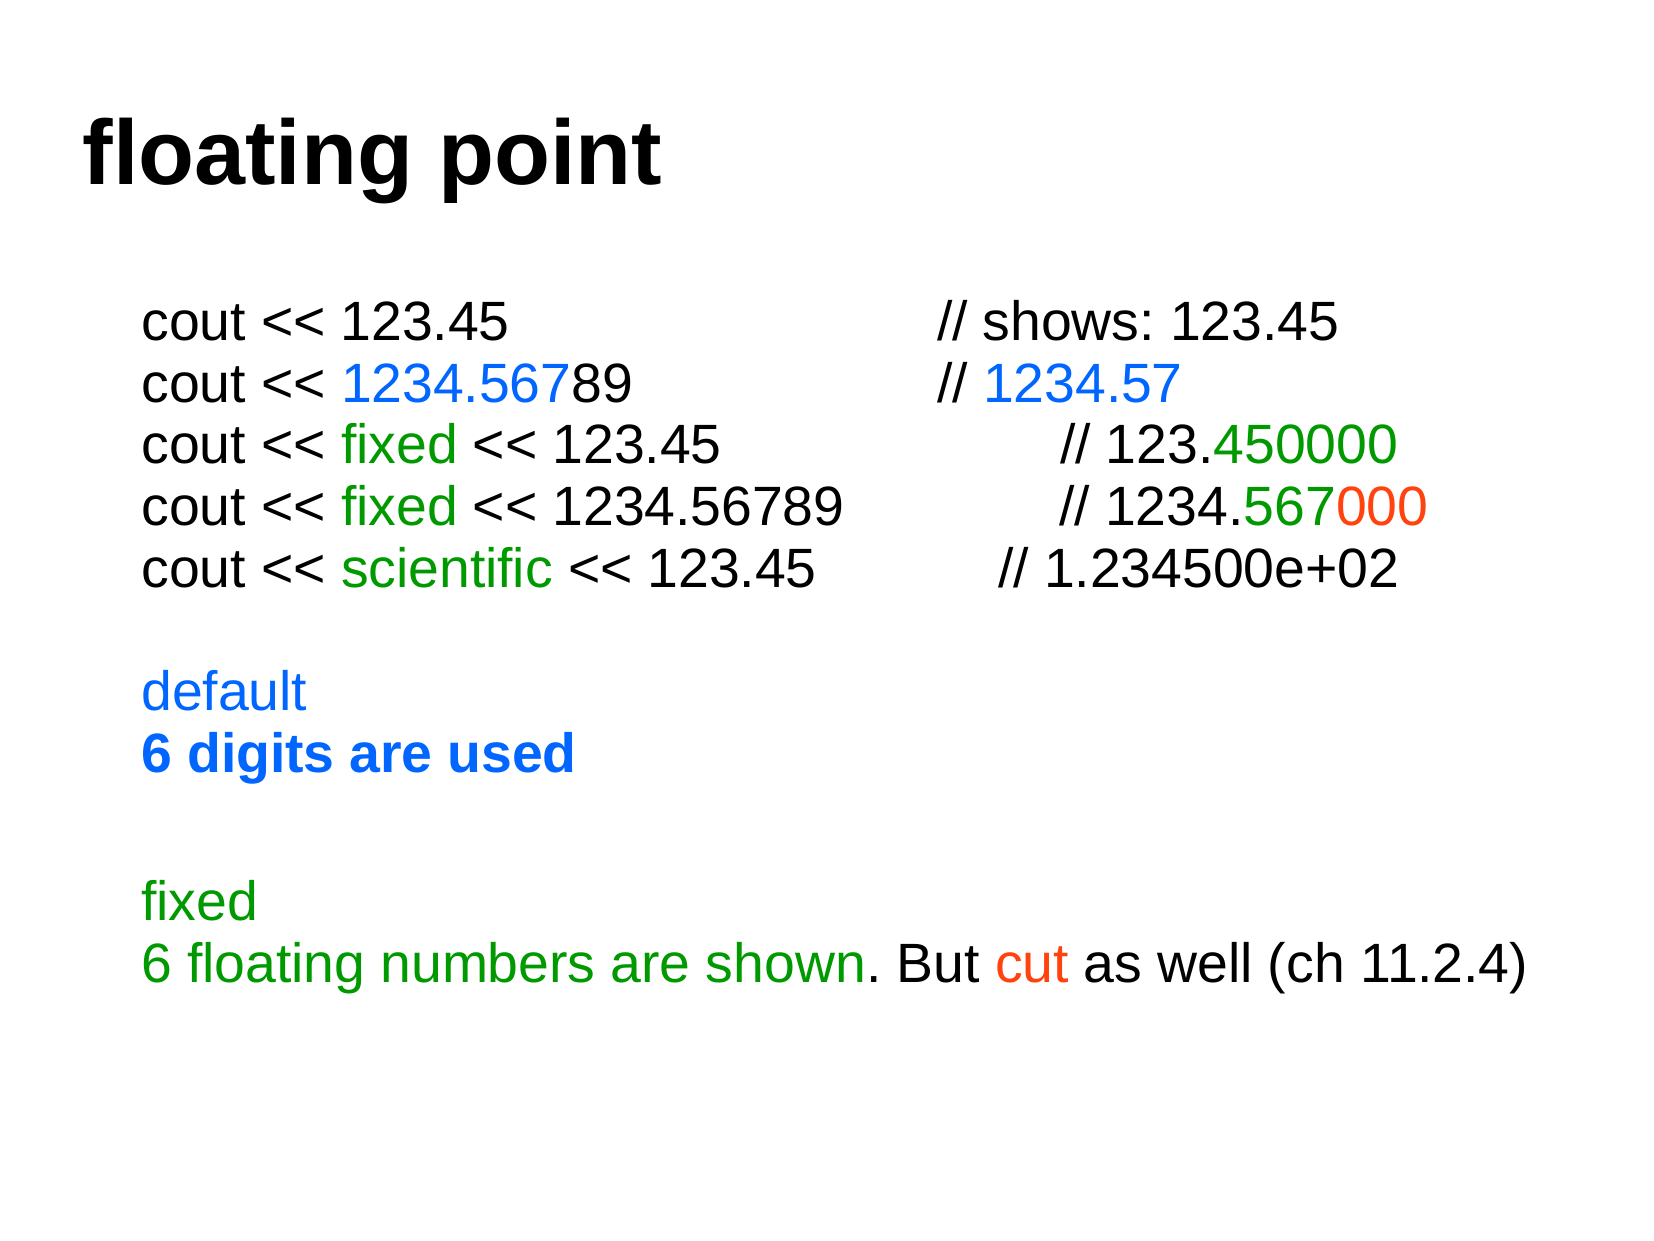

# floating point
cout << 123.45 			 		 // shows: 123.45
cout << 1234.56789 			 		 // 1234.57
cout << fixed << 123.45 		 		 		// 123.450000
cout << fixed << 1234.56789 		 // 1234.567000
cout << scientific << 123.45 	 		 // 1.234500e+02
default
6 digits are used
fixed
6 floating numbers are shown. But cut as well (ch 11.2.4)